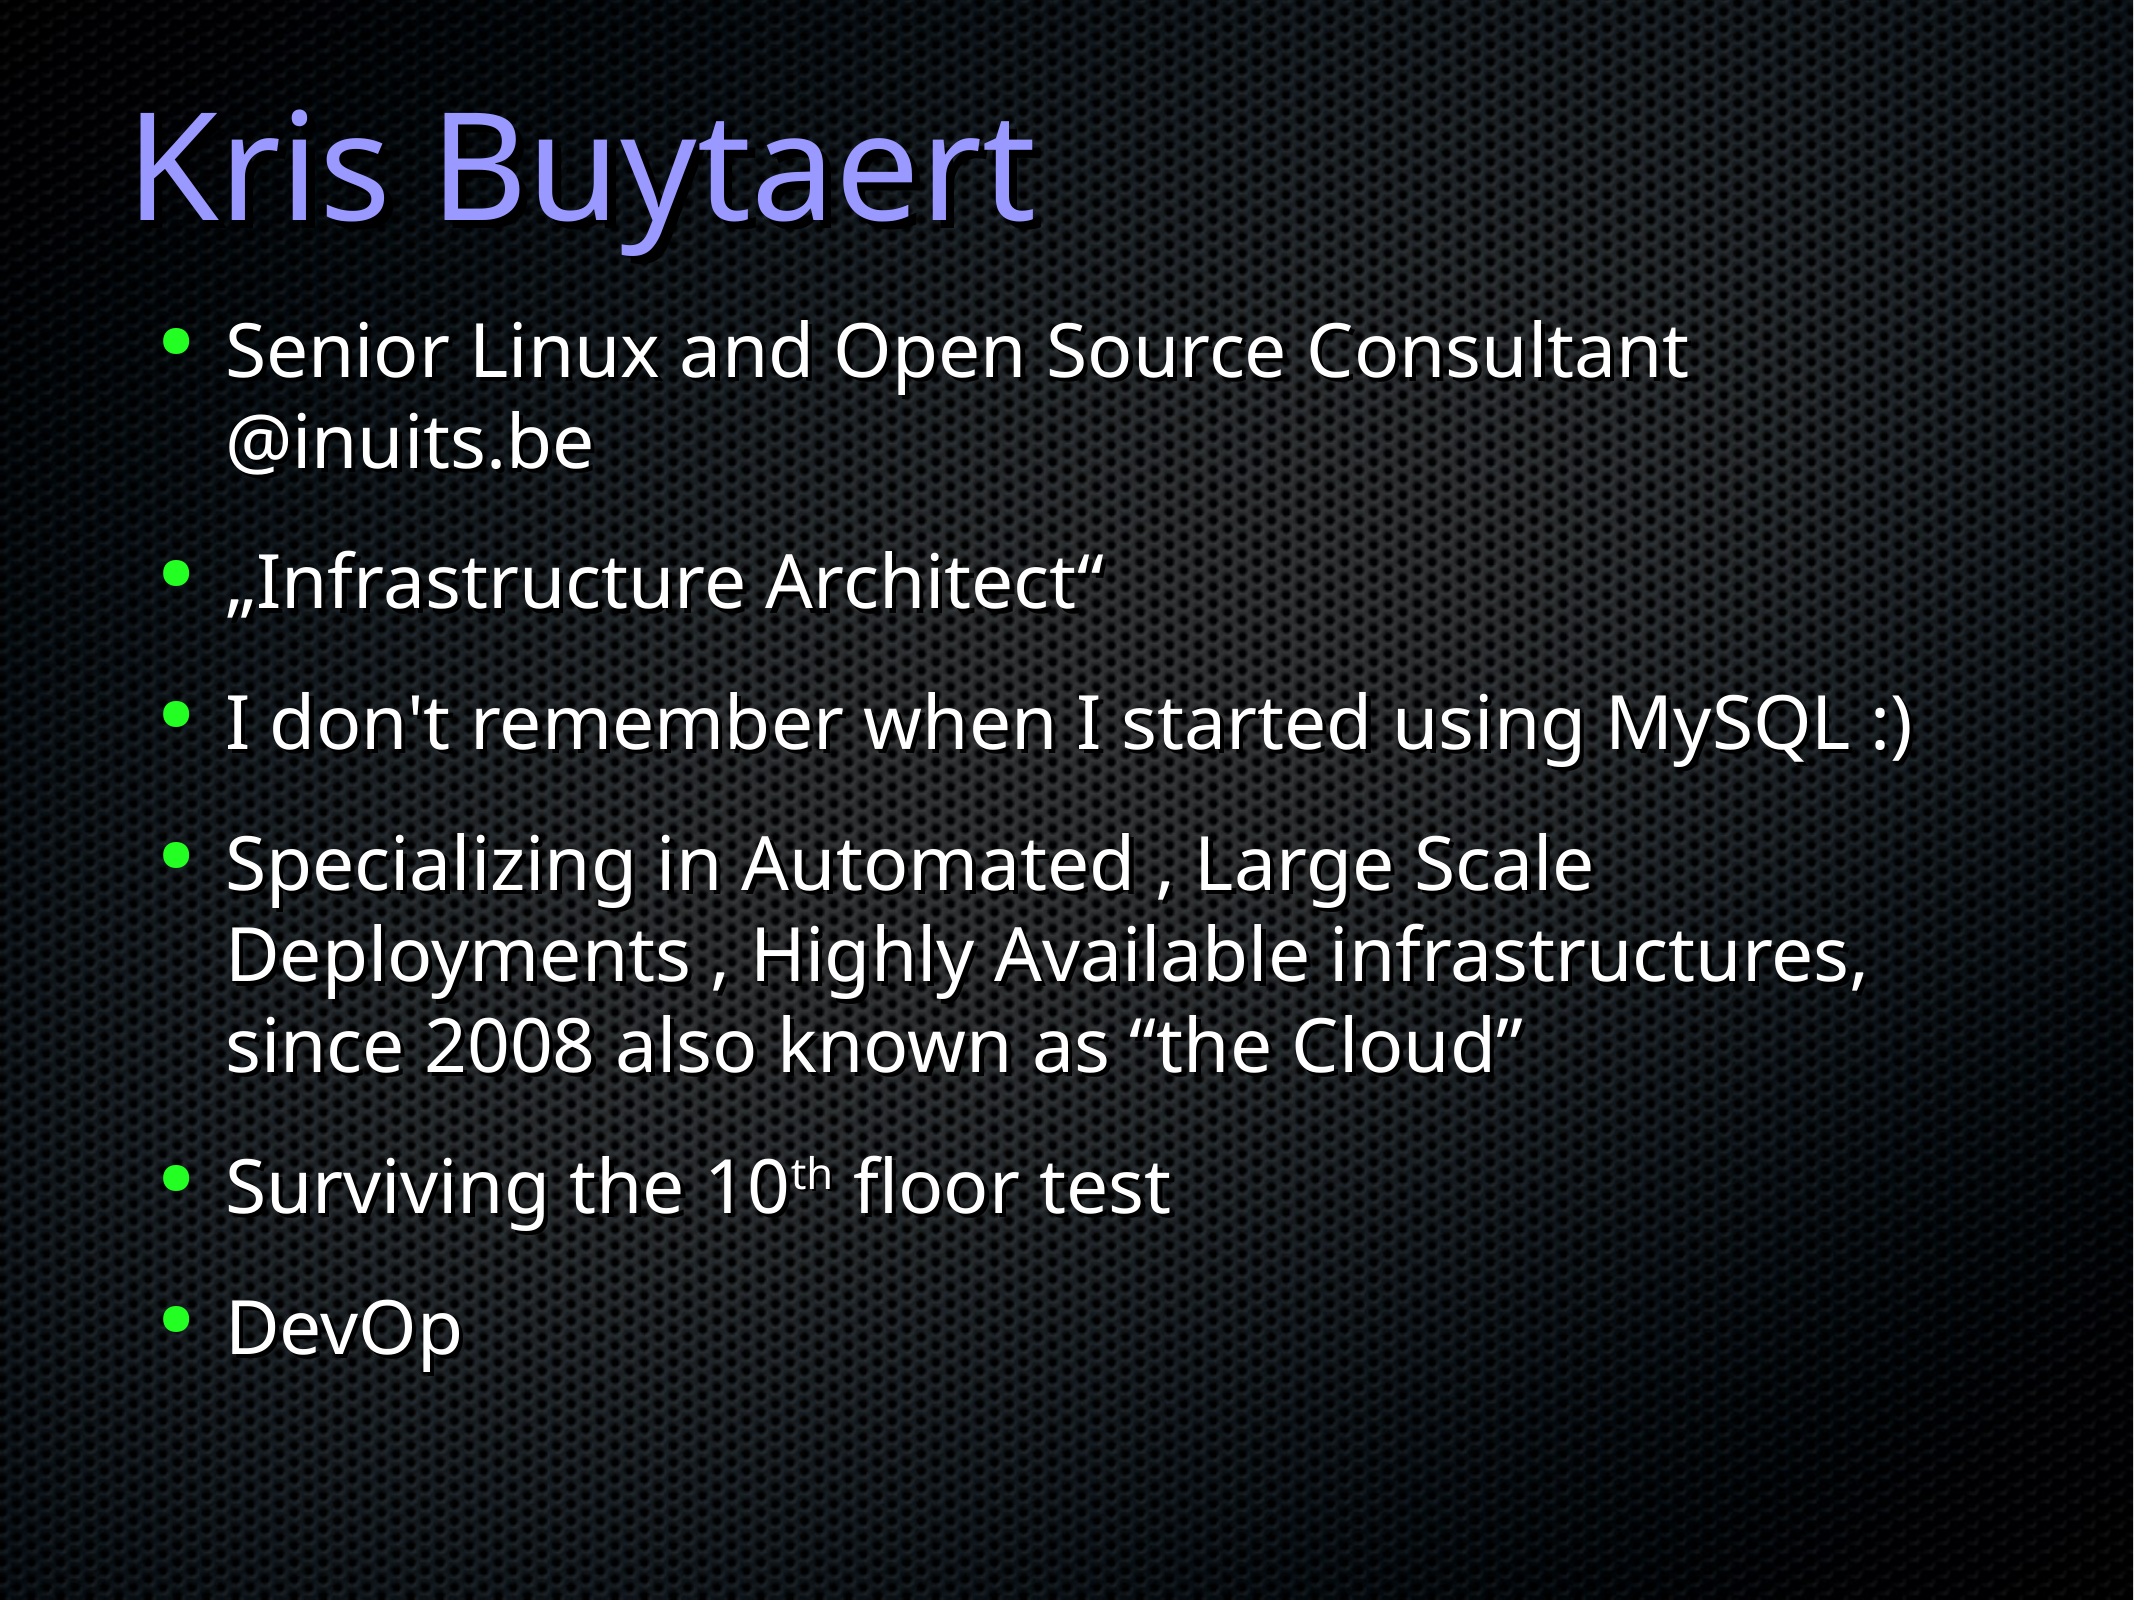

# Kris Buytaert
Senior Linux and Open Source Consultant @inuits.be
„Infrastructure Architect“
I don't remember when I started using MySQL :)
Specializing in Automated , Large Scale Deployments , Highly Available infrastructures, since 2008 also known as “the Cloud”
Surviving the 10th floor test
DevOp